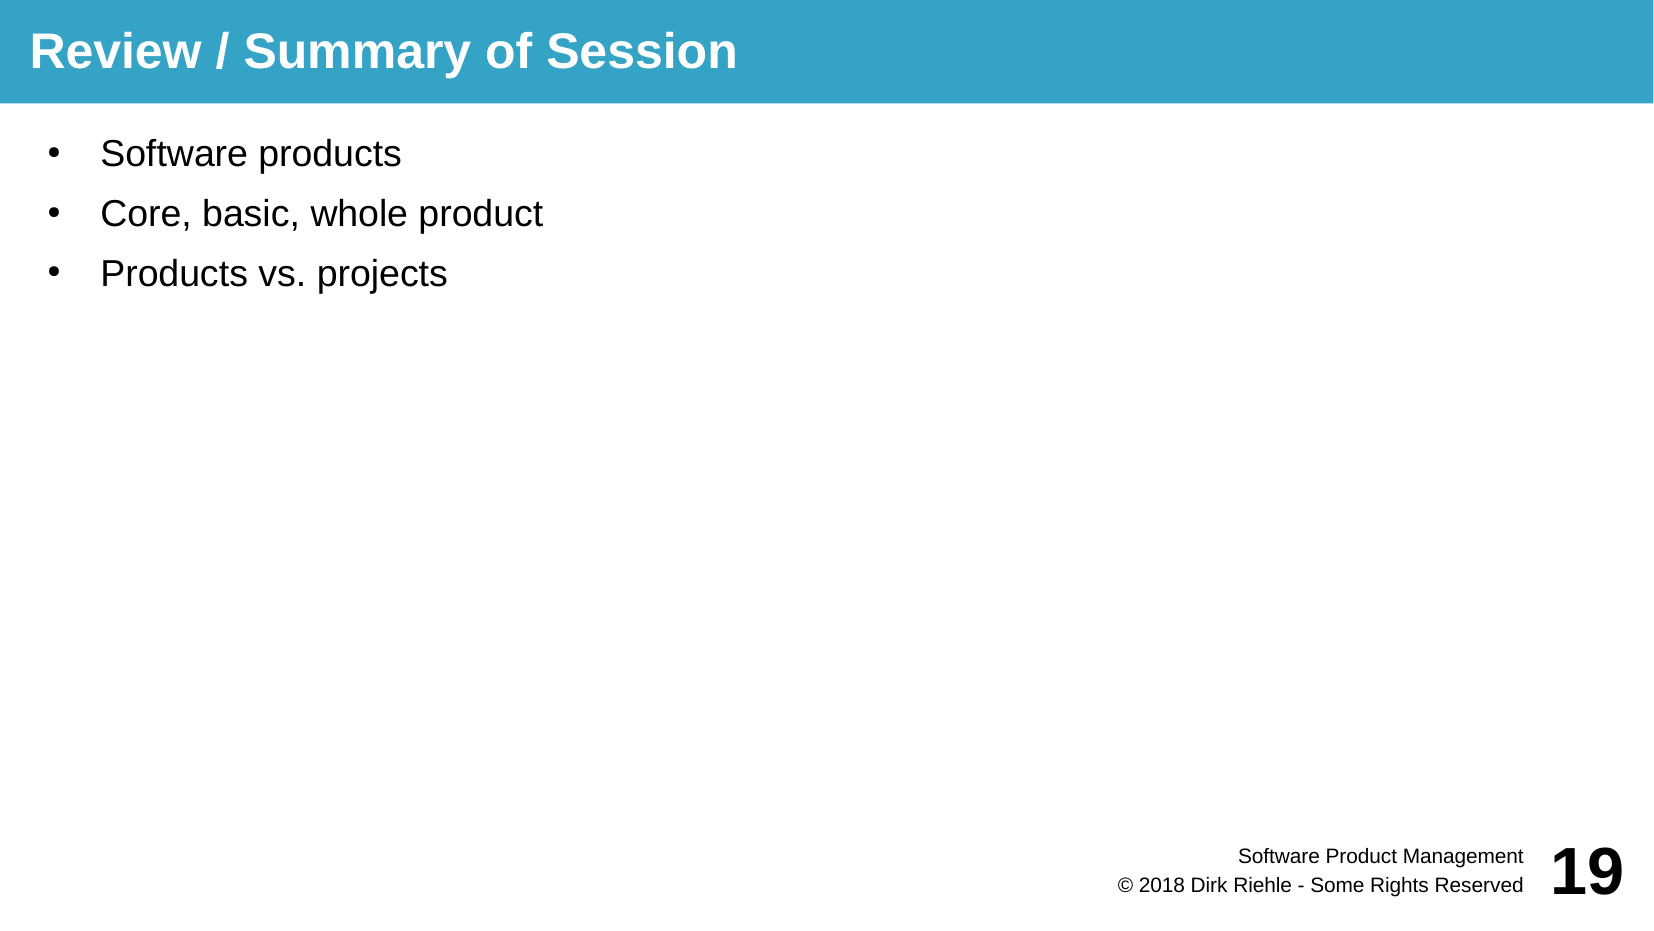

# Review / Summary of Session
Software products
Core, basic, whole product
Products vs. projects
Software Product Management
19
© 2018 Dirk Riehle - Some Rights Reserved